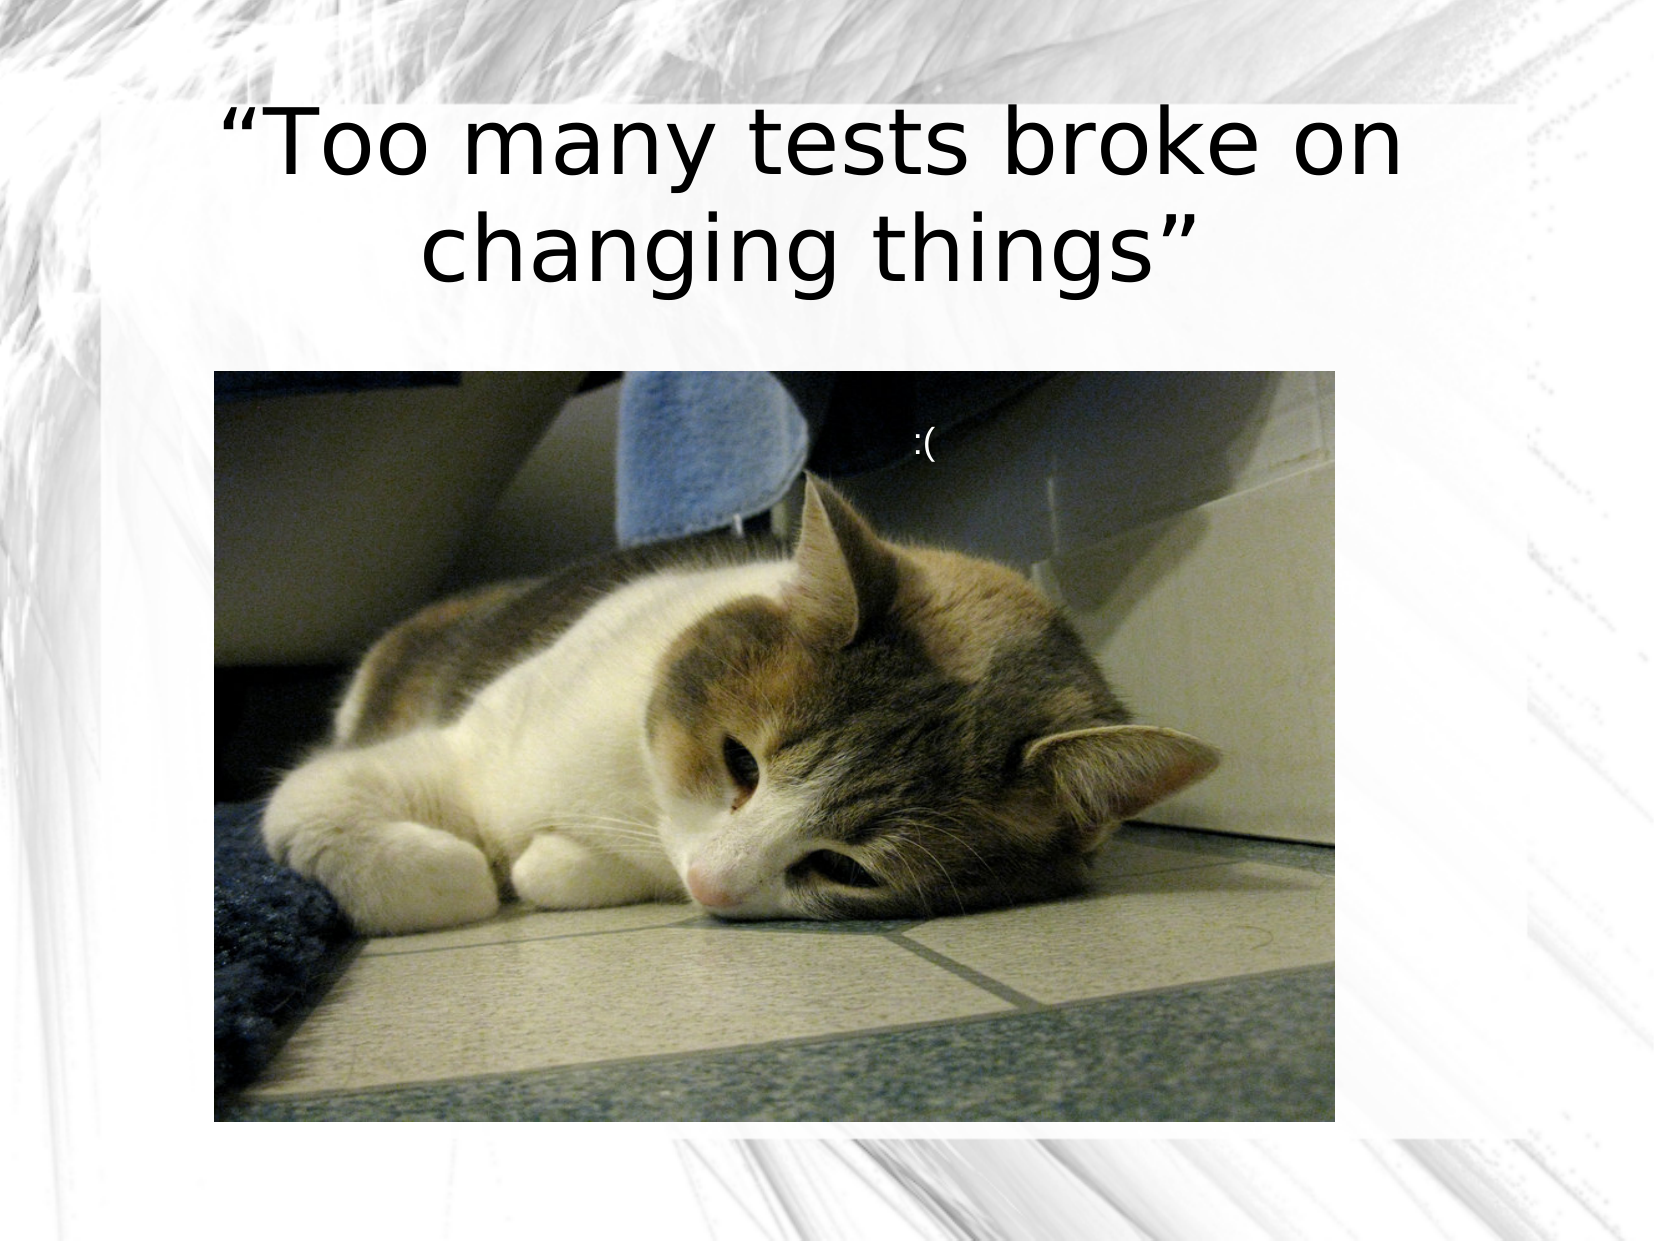

# “Too many tests broke on changing things”
:(
@robashton